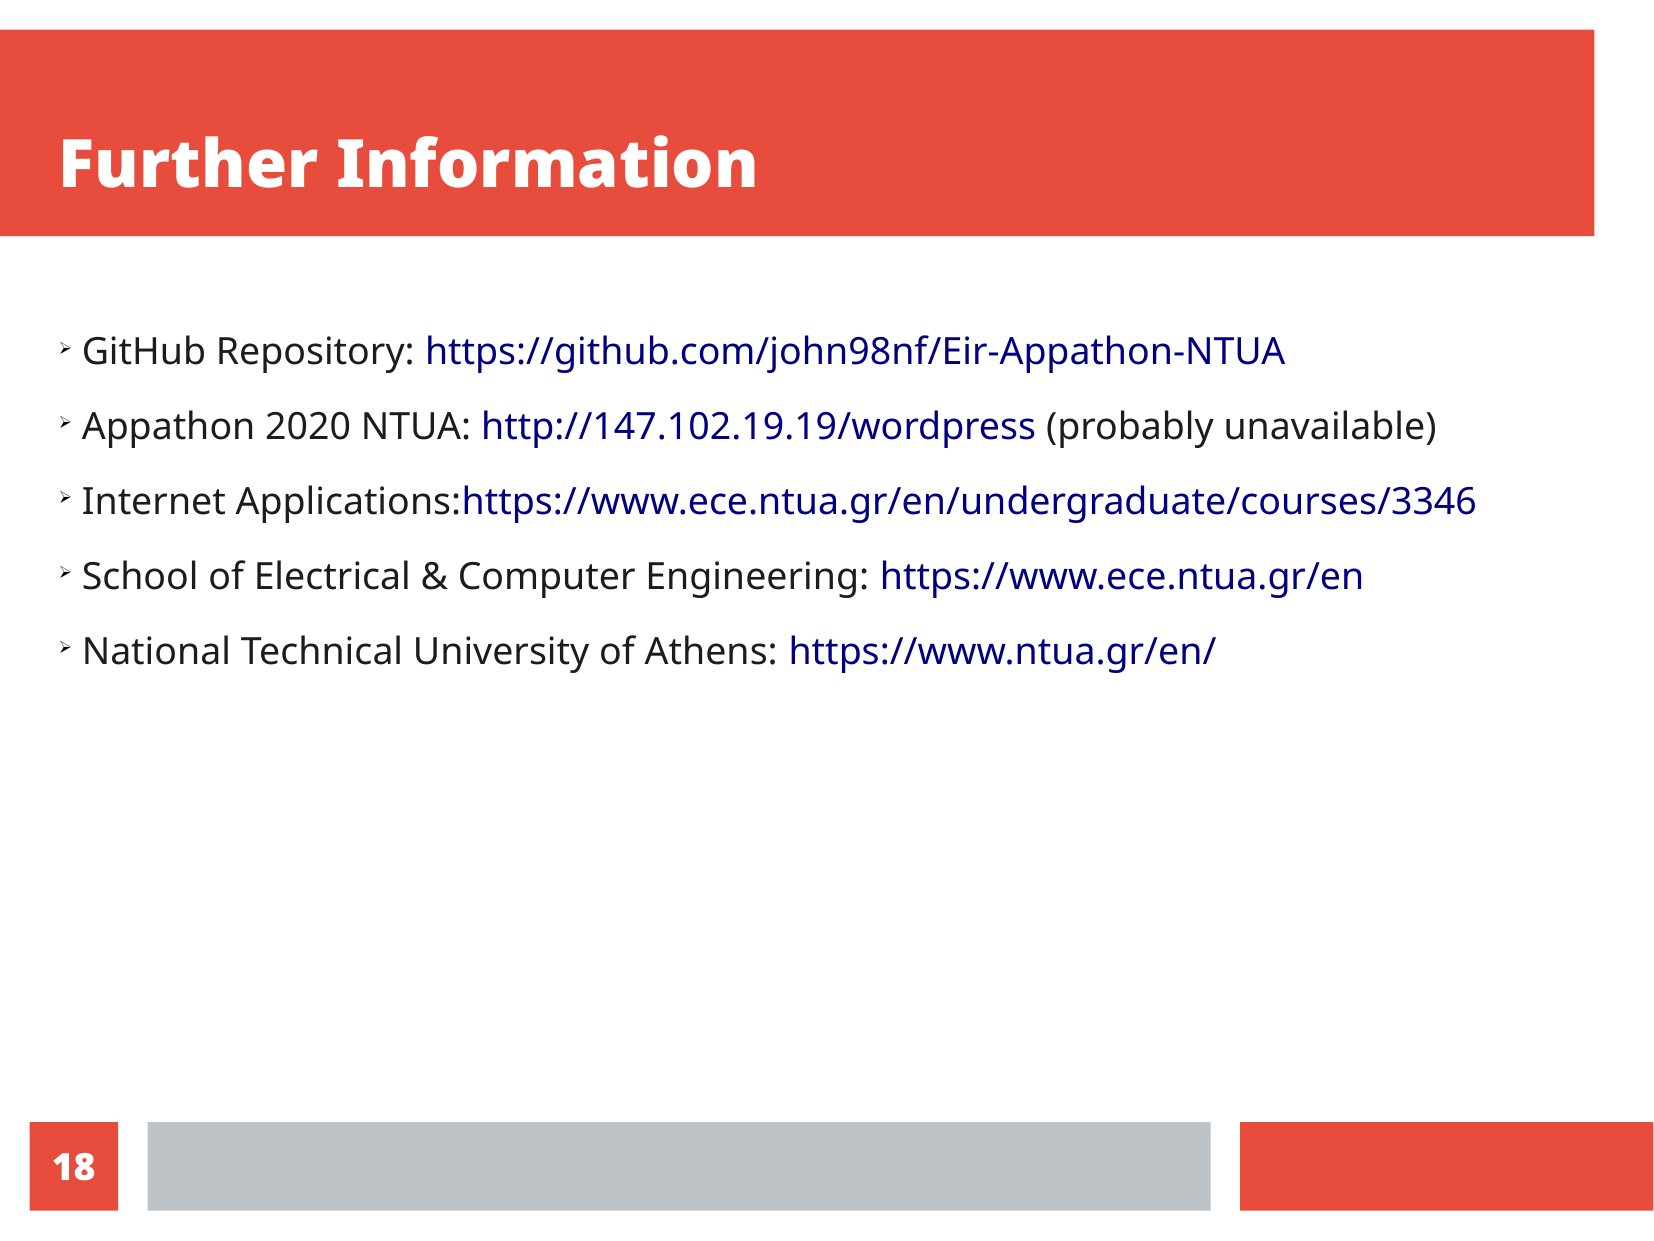

# Further Information
 GitHub Repository: https://github.com/john98nf/Eir-Appathon-NTUA
 Appathon 2020 NTUA: http://147.102.19.19/wordpress (probably unavailable)
 Internet Applications:https://www.ece.ntua.gr/en/undergraduate/courses/3346
 School of Electrical & Computer Engineering: https://www.ece.ntua.gr/en
 National Technical University of Athens: https://www.ntua.gr/en/
18